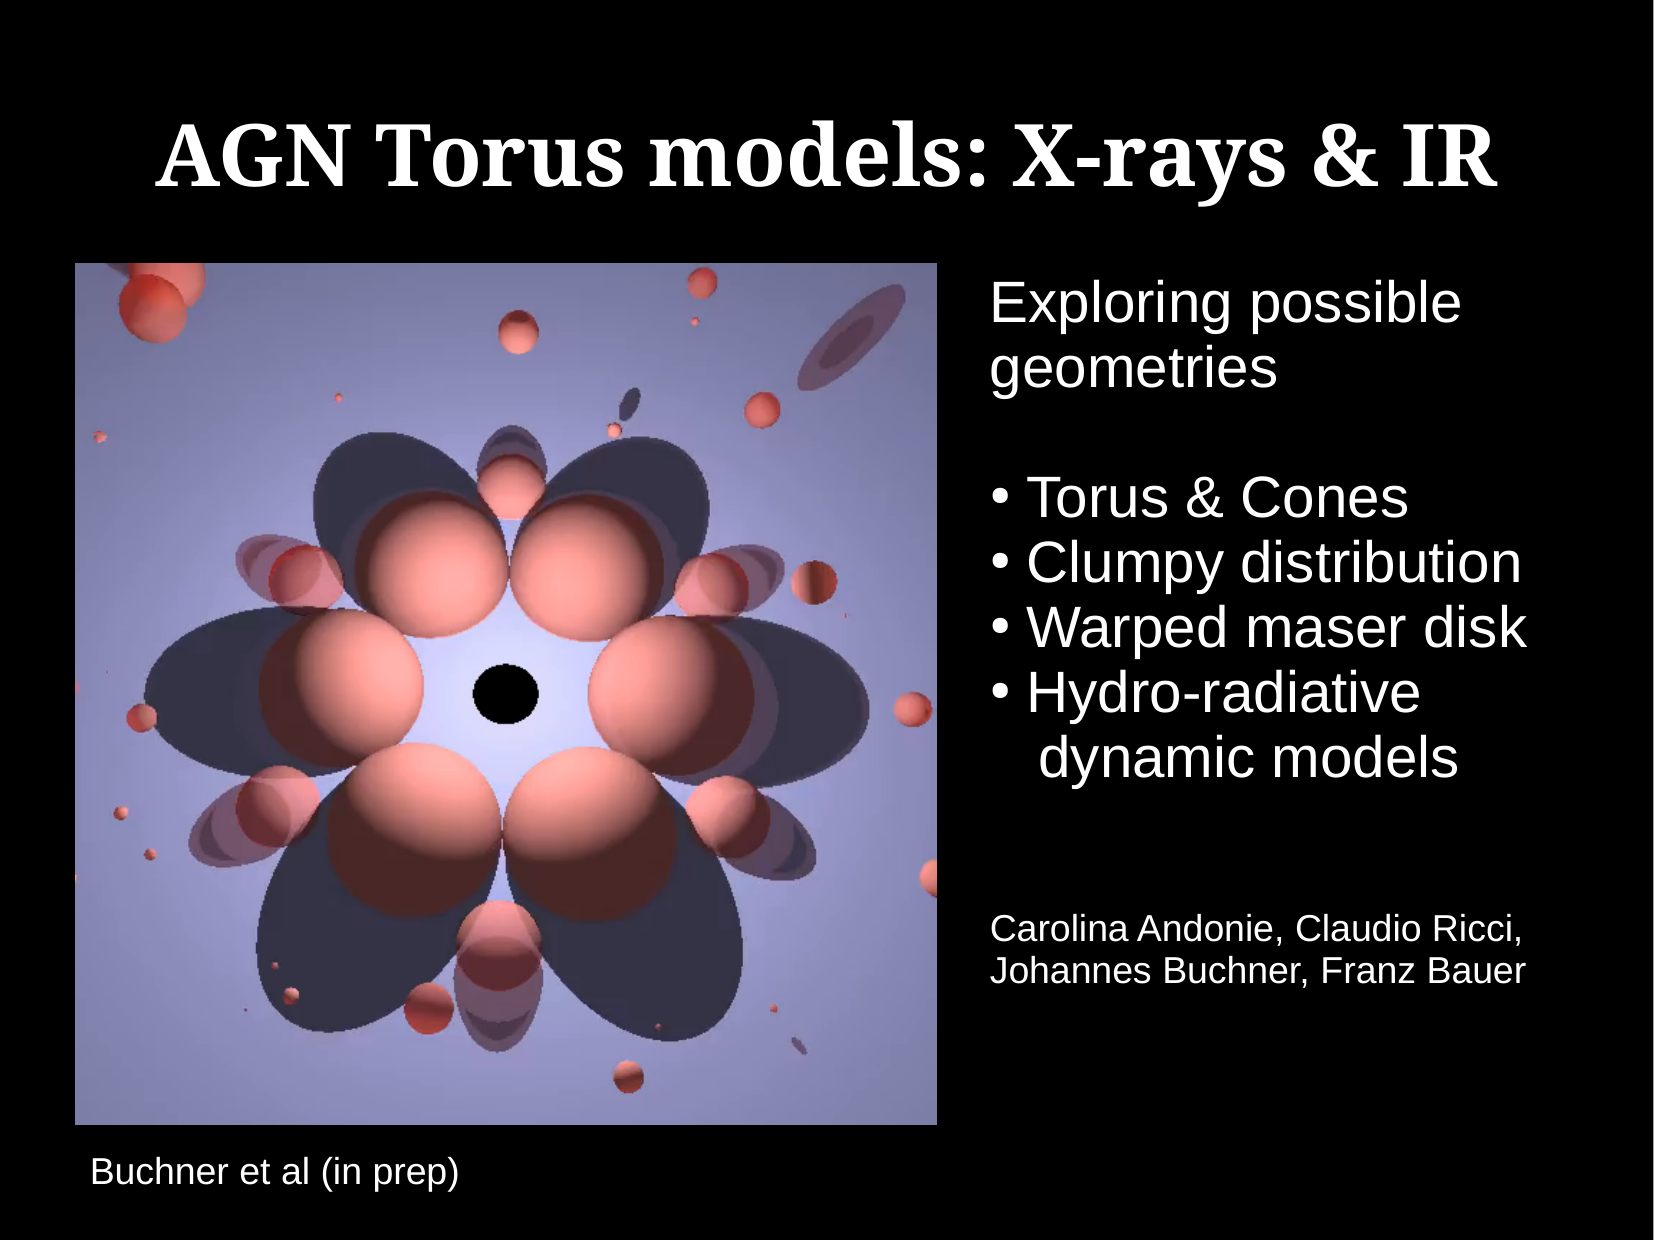

# AGN Torus models: X-rays & IR
Exploring possible geometries
 Torus & Cones
 Clumpy distribution
 Warped maser disk
 Hydro-radiative
 dynamic models
Carolina Andonie, Claudio Ricci,
Johannes Buchner, Franz Bauer
Buchner et al (in prep)